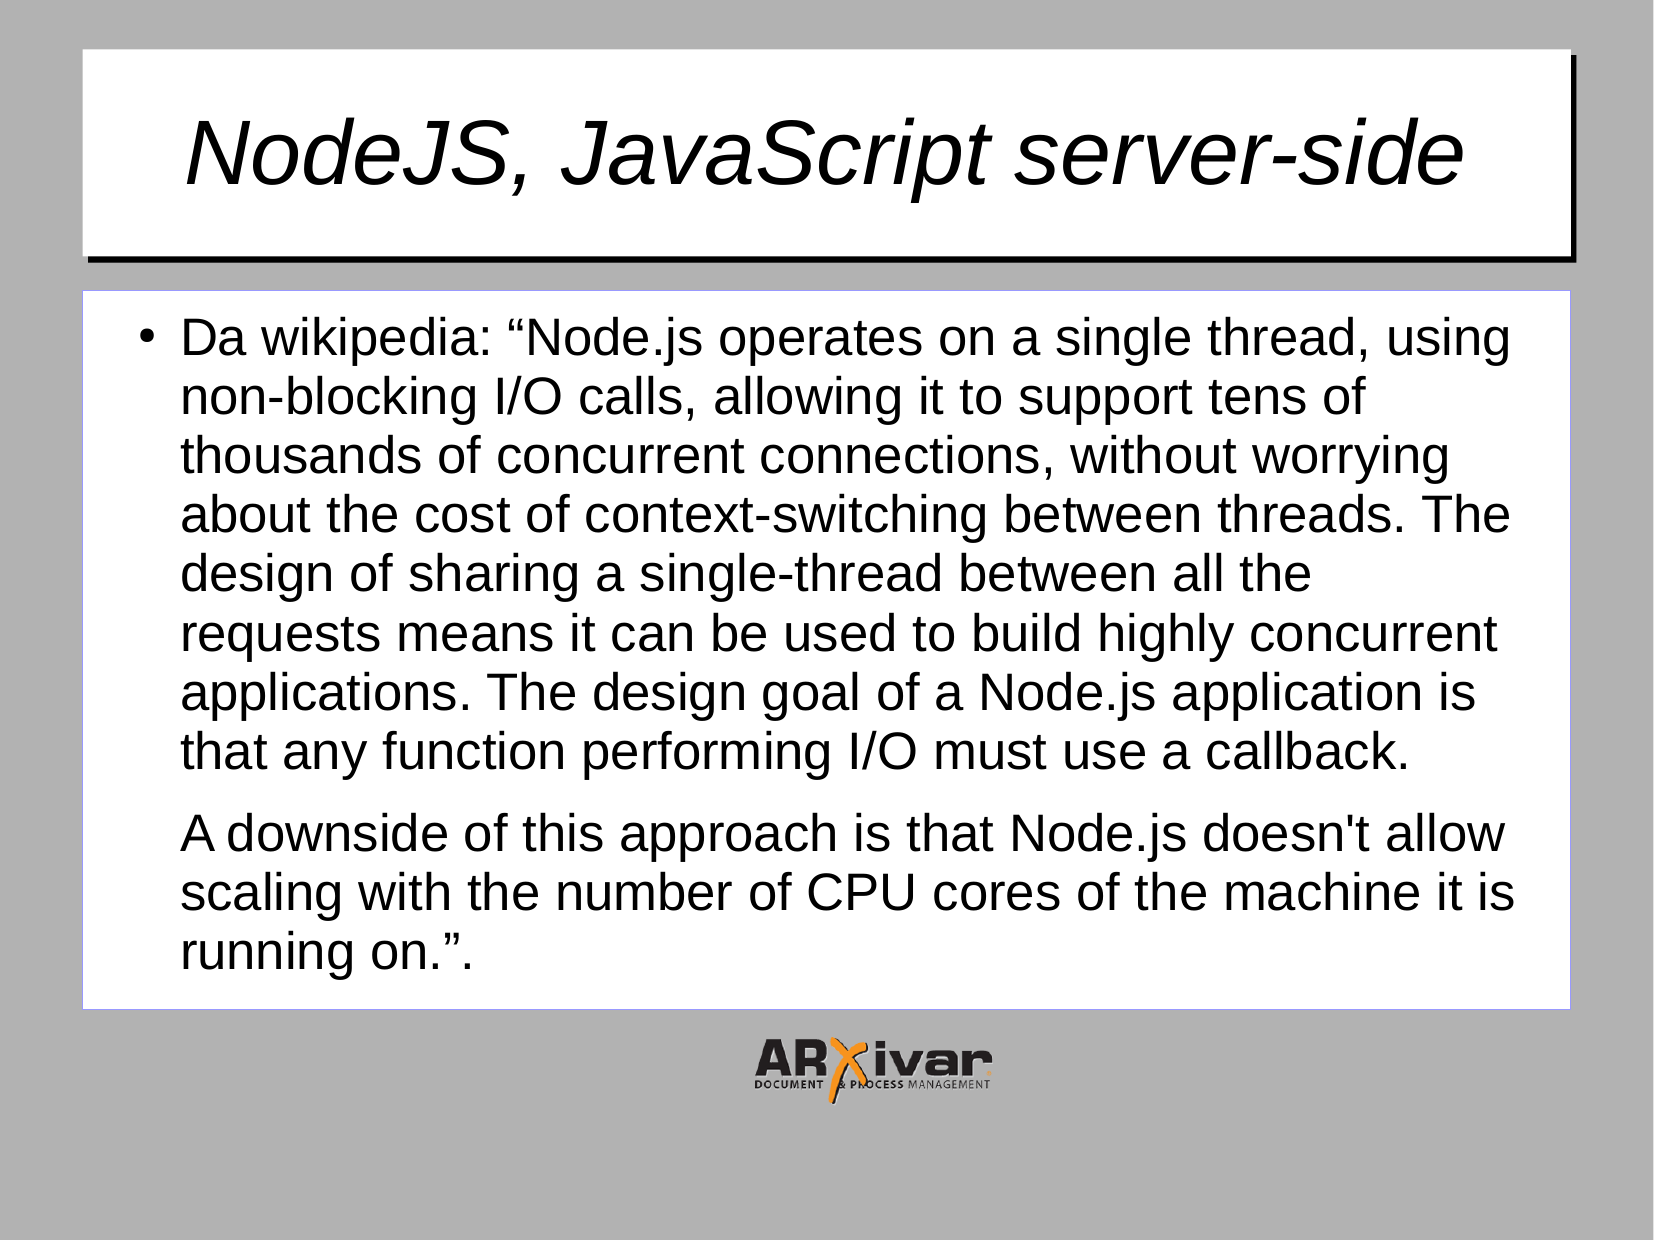

# NodeJS, JavaScript server-side
Da wikipedia: “Node.js operates on a single thread, using non-blocking I/O calls, allowing it to support tens of thousands of concurrent connections, without worrying about the cost of context-switching between threads. The design of sharing a single-thread between all the requests means it can be used to build highly concurrent applications. The design goal of a Node.js application is that any function performing I/O must use a callback.
A downside of this approach is that Node.js doesn't allow scaling with the number of CPU cores of the machine it is running on.”.